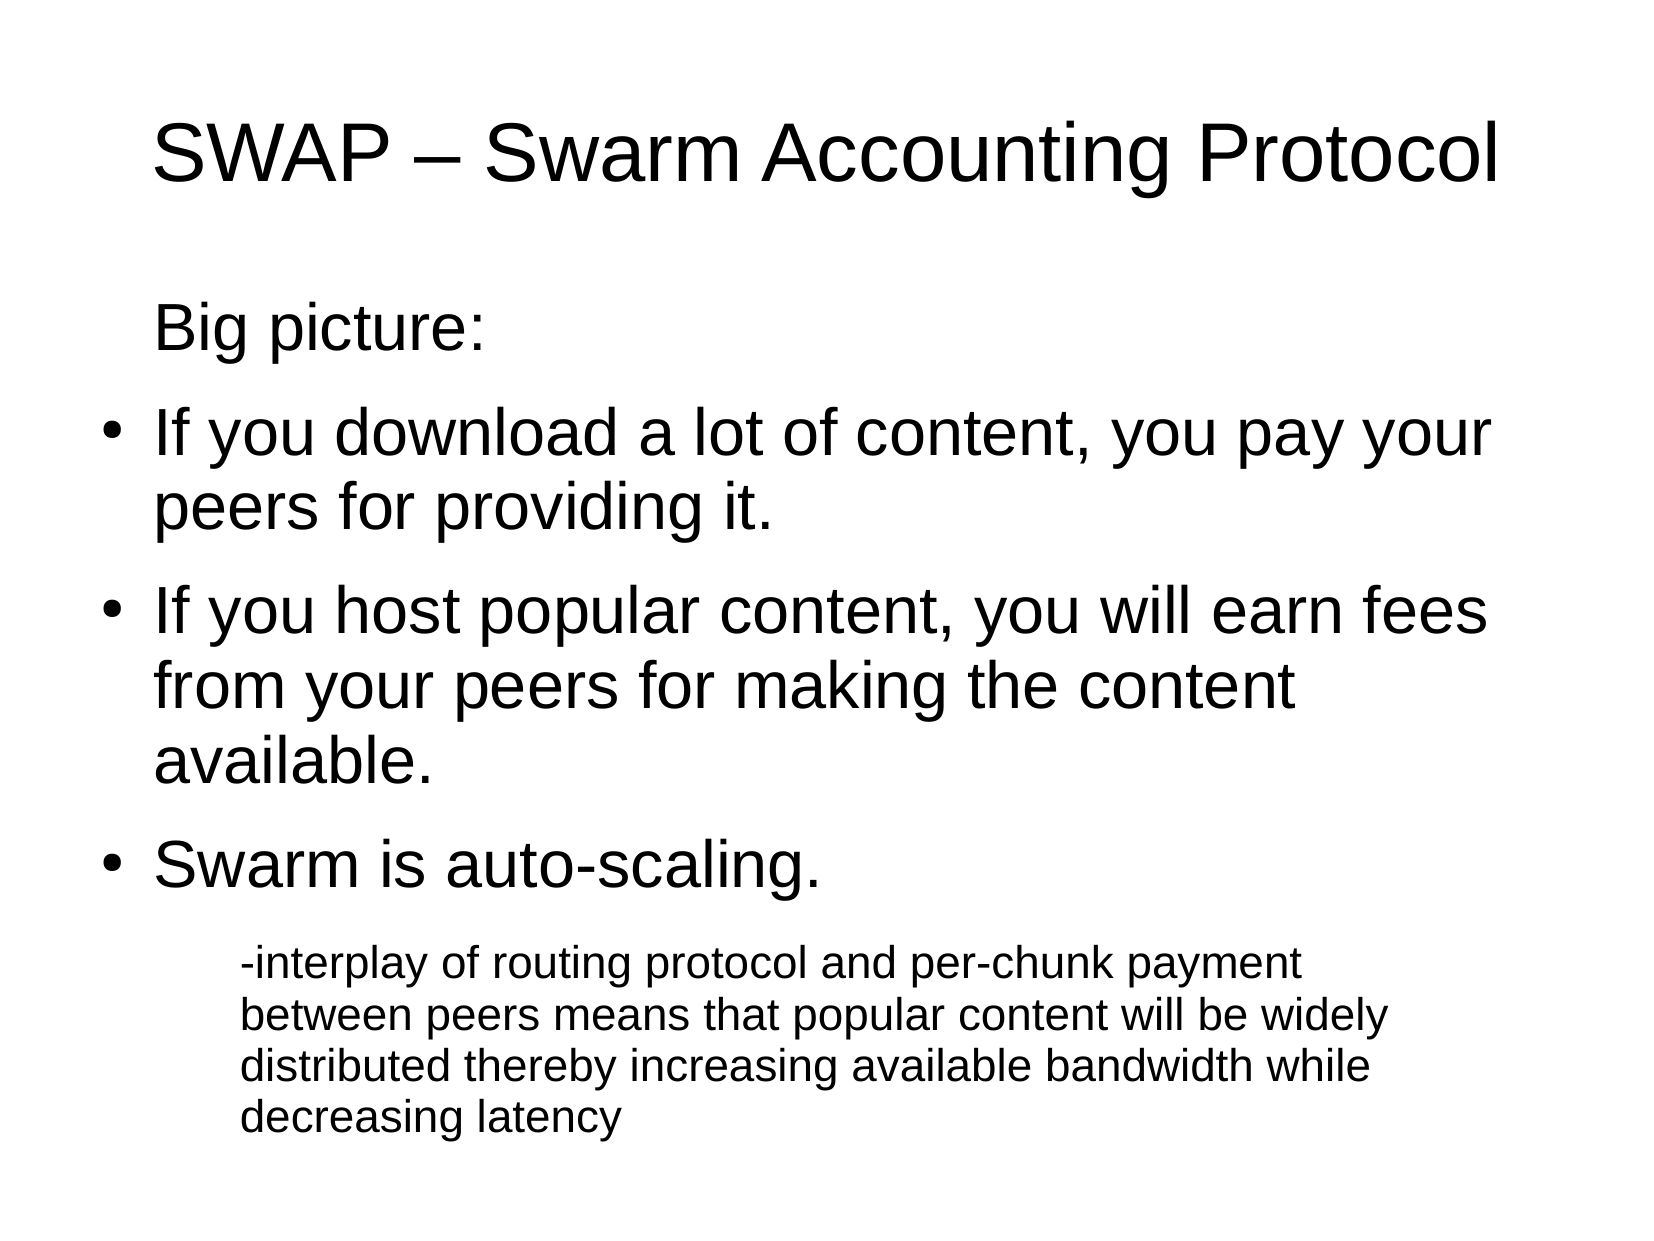

# SWAP – Swarm Accounting Protocol
Big picture:
If you download a lot of content, you pay your peers for providing it.
If you host popular content, you will earn fees from your peers for making the content available.
Swarm is auto-scaling.
-interplay of routing protocol and per-chunk payment between peers means that popular content will be widely distributed thereby increasing available bandwidth while decreasing latency